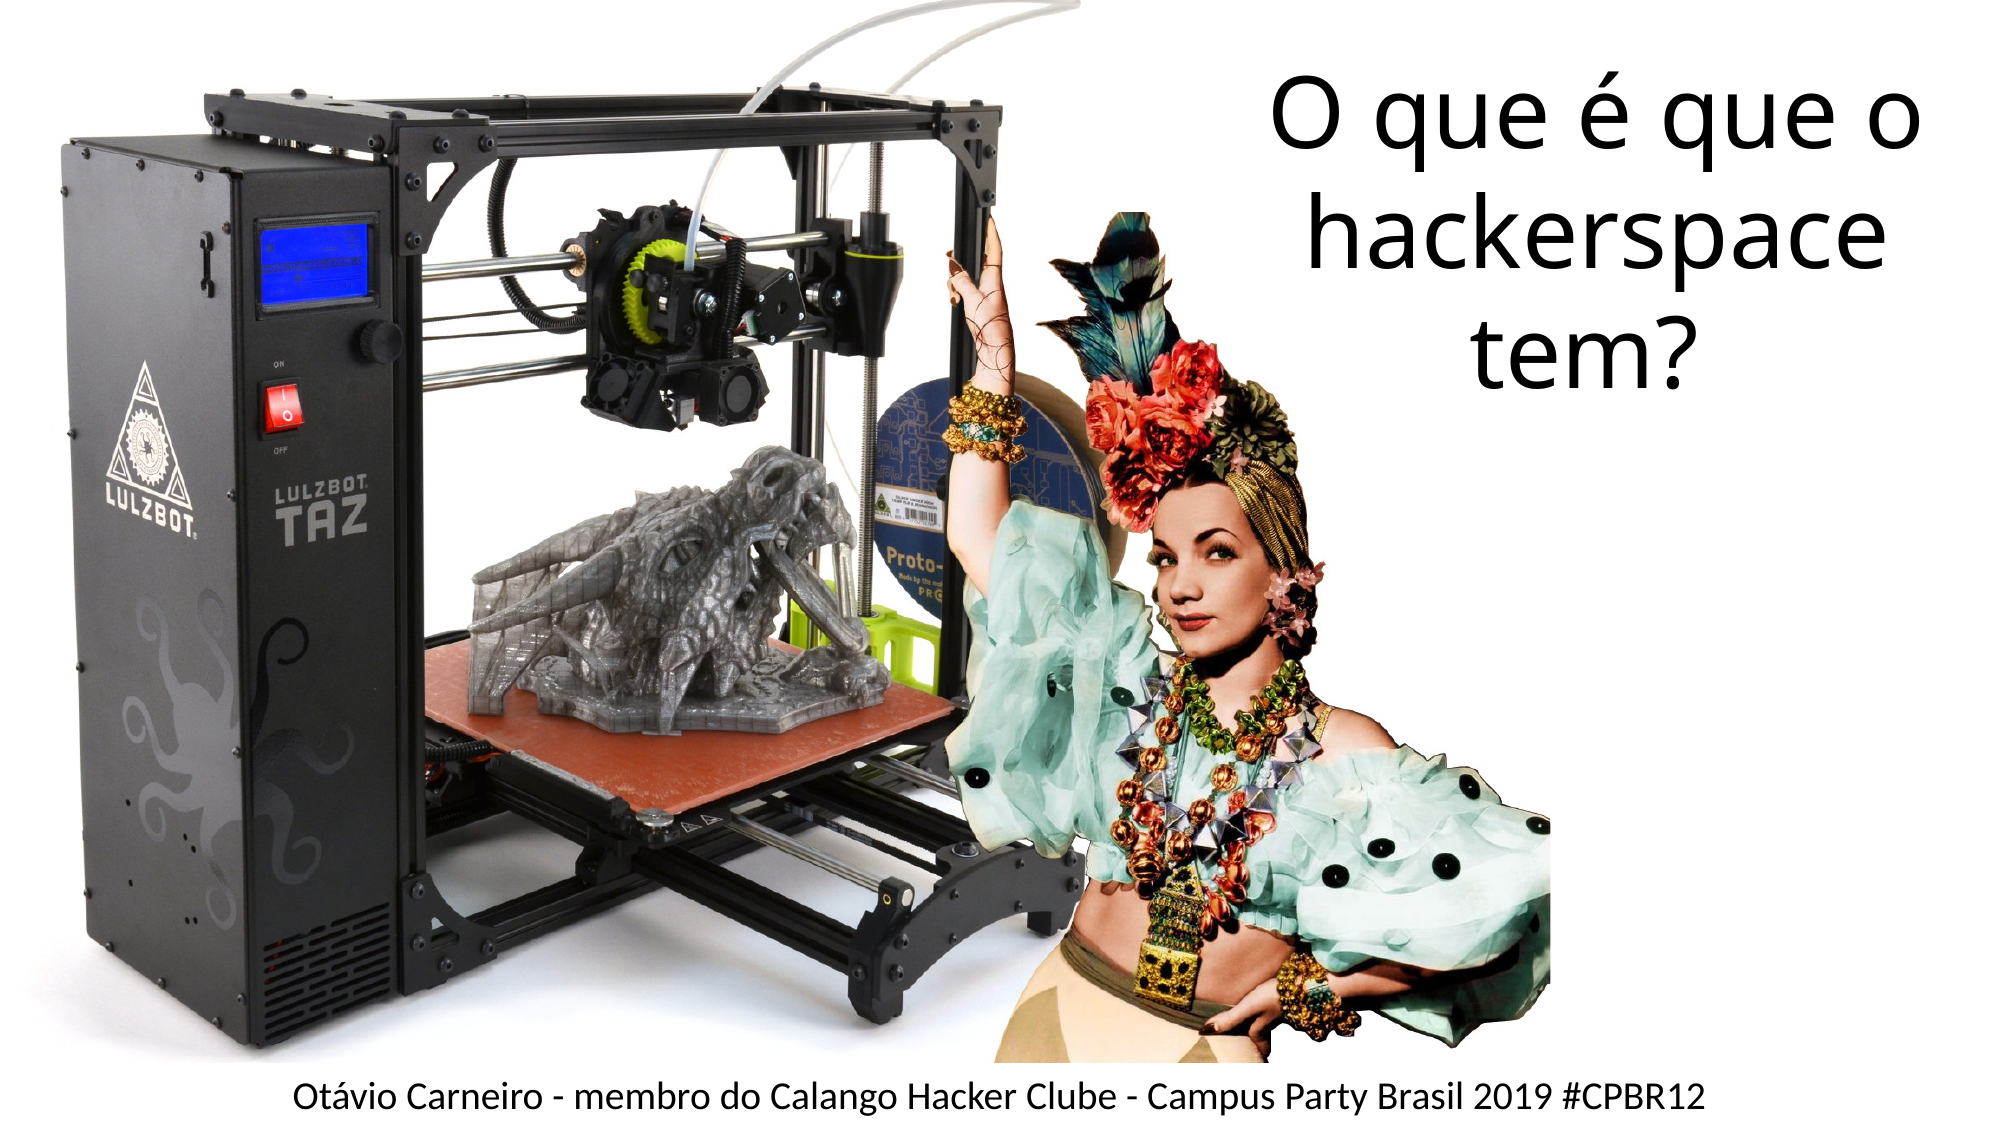

# O que é que o hackerspace tem?
Otávio Carneiro - membro do Calango Hacker Clube - Campus Party Brasil 2019 #CPBR12